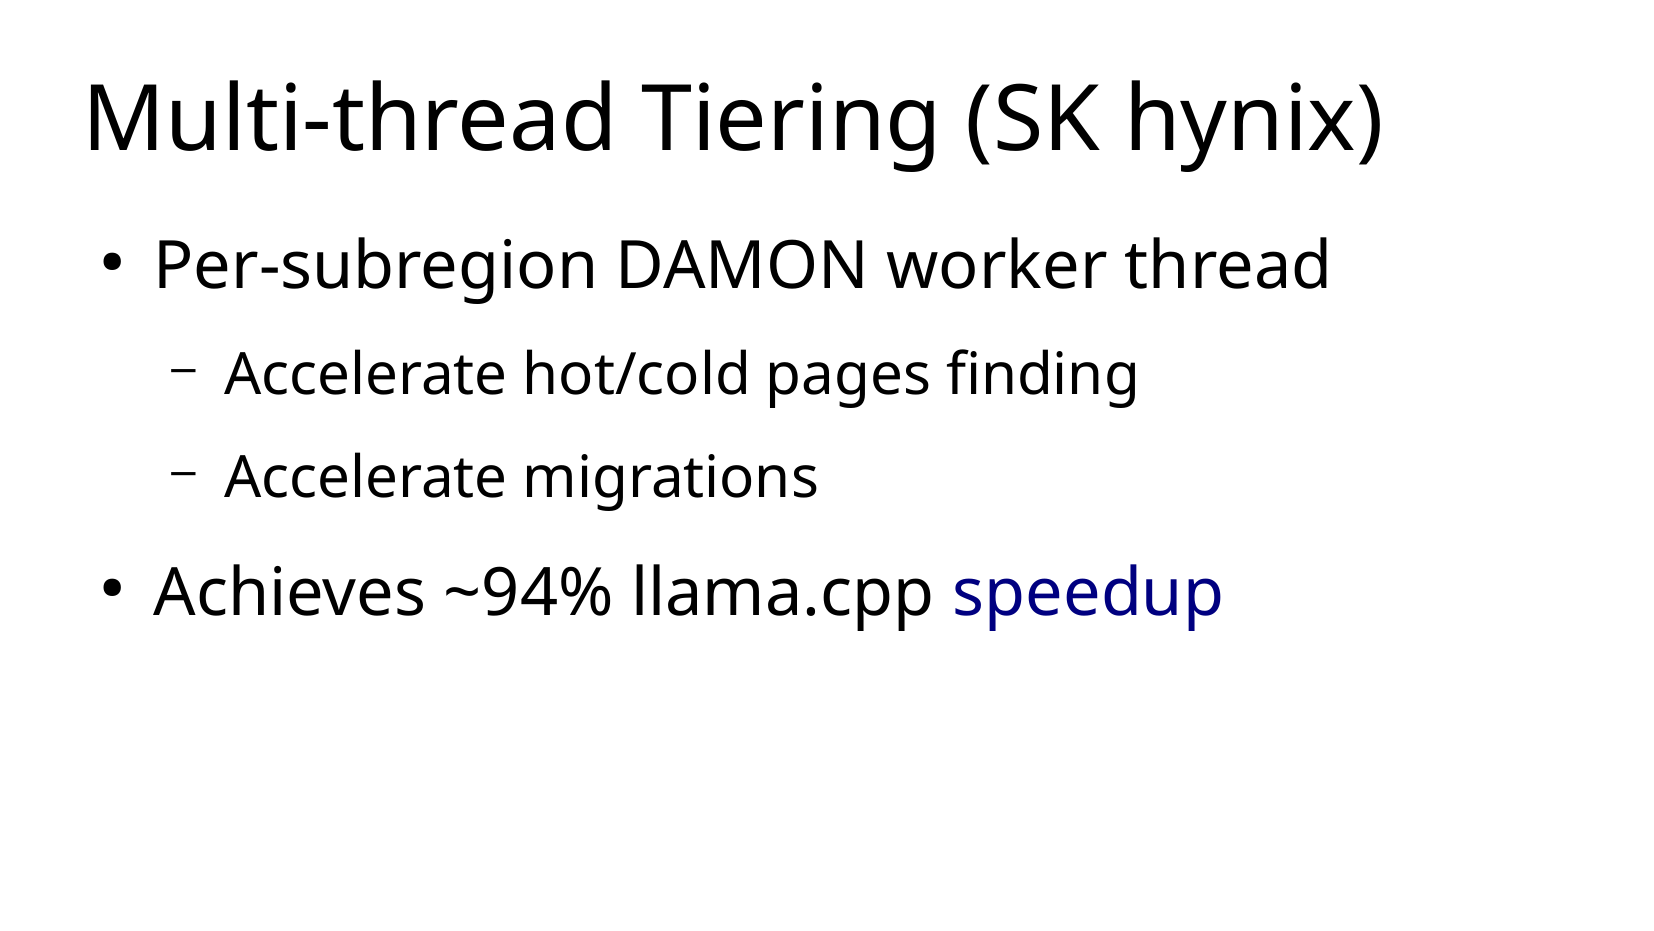

# Multi-thread Tiering (SK hynix)
Per-subregion DAMON worker thread
Accelerate hot/cold pages finding
Accelerate migrations
Achieves ~94% llama.cpp speedup